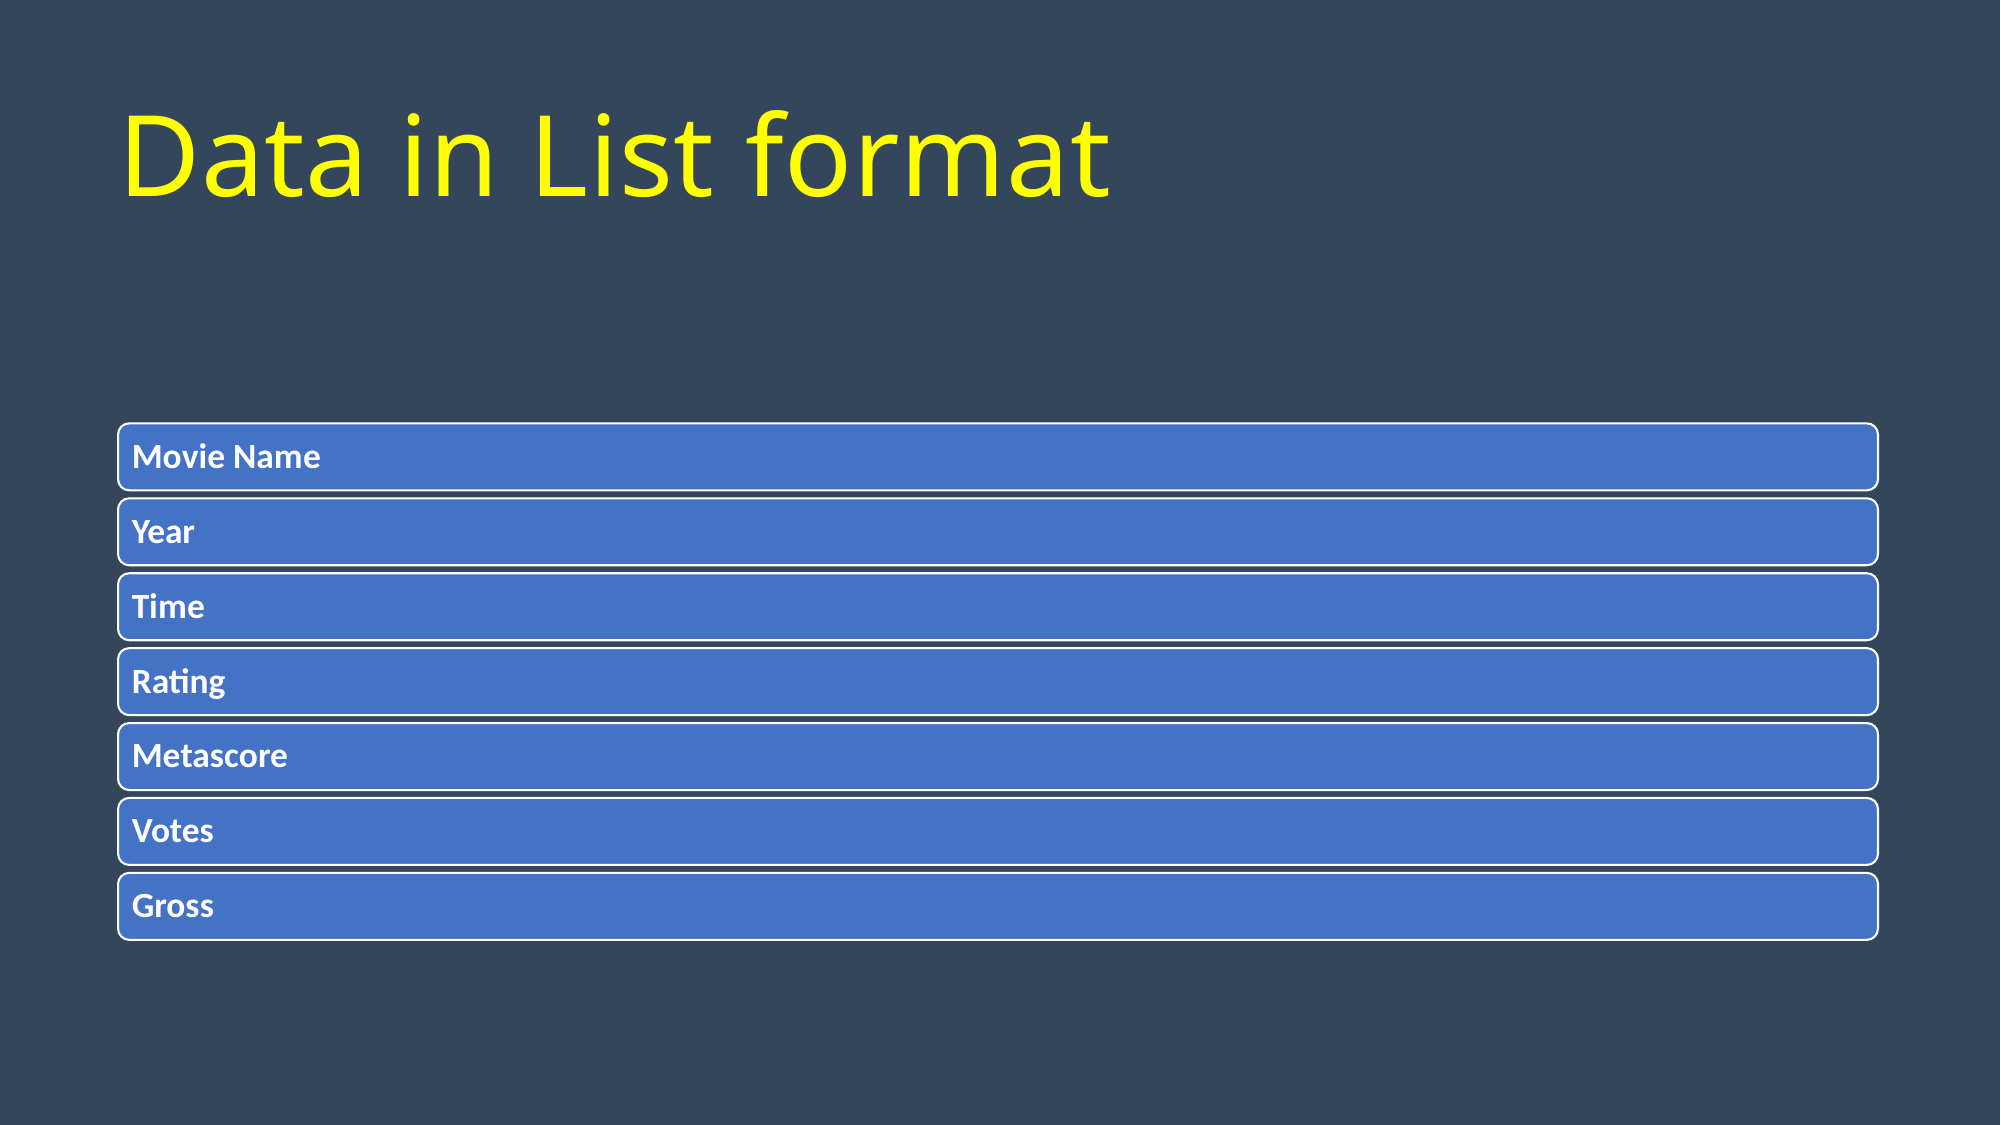

# Data in List format
Movie Name
Year
Time
Rating
Metascore
Votes
Gross